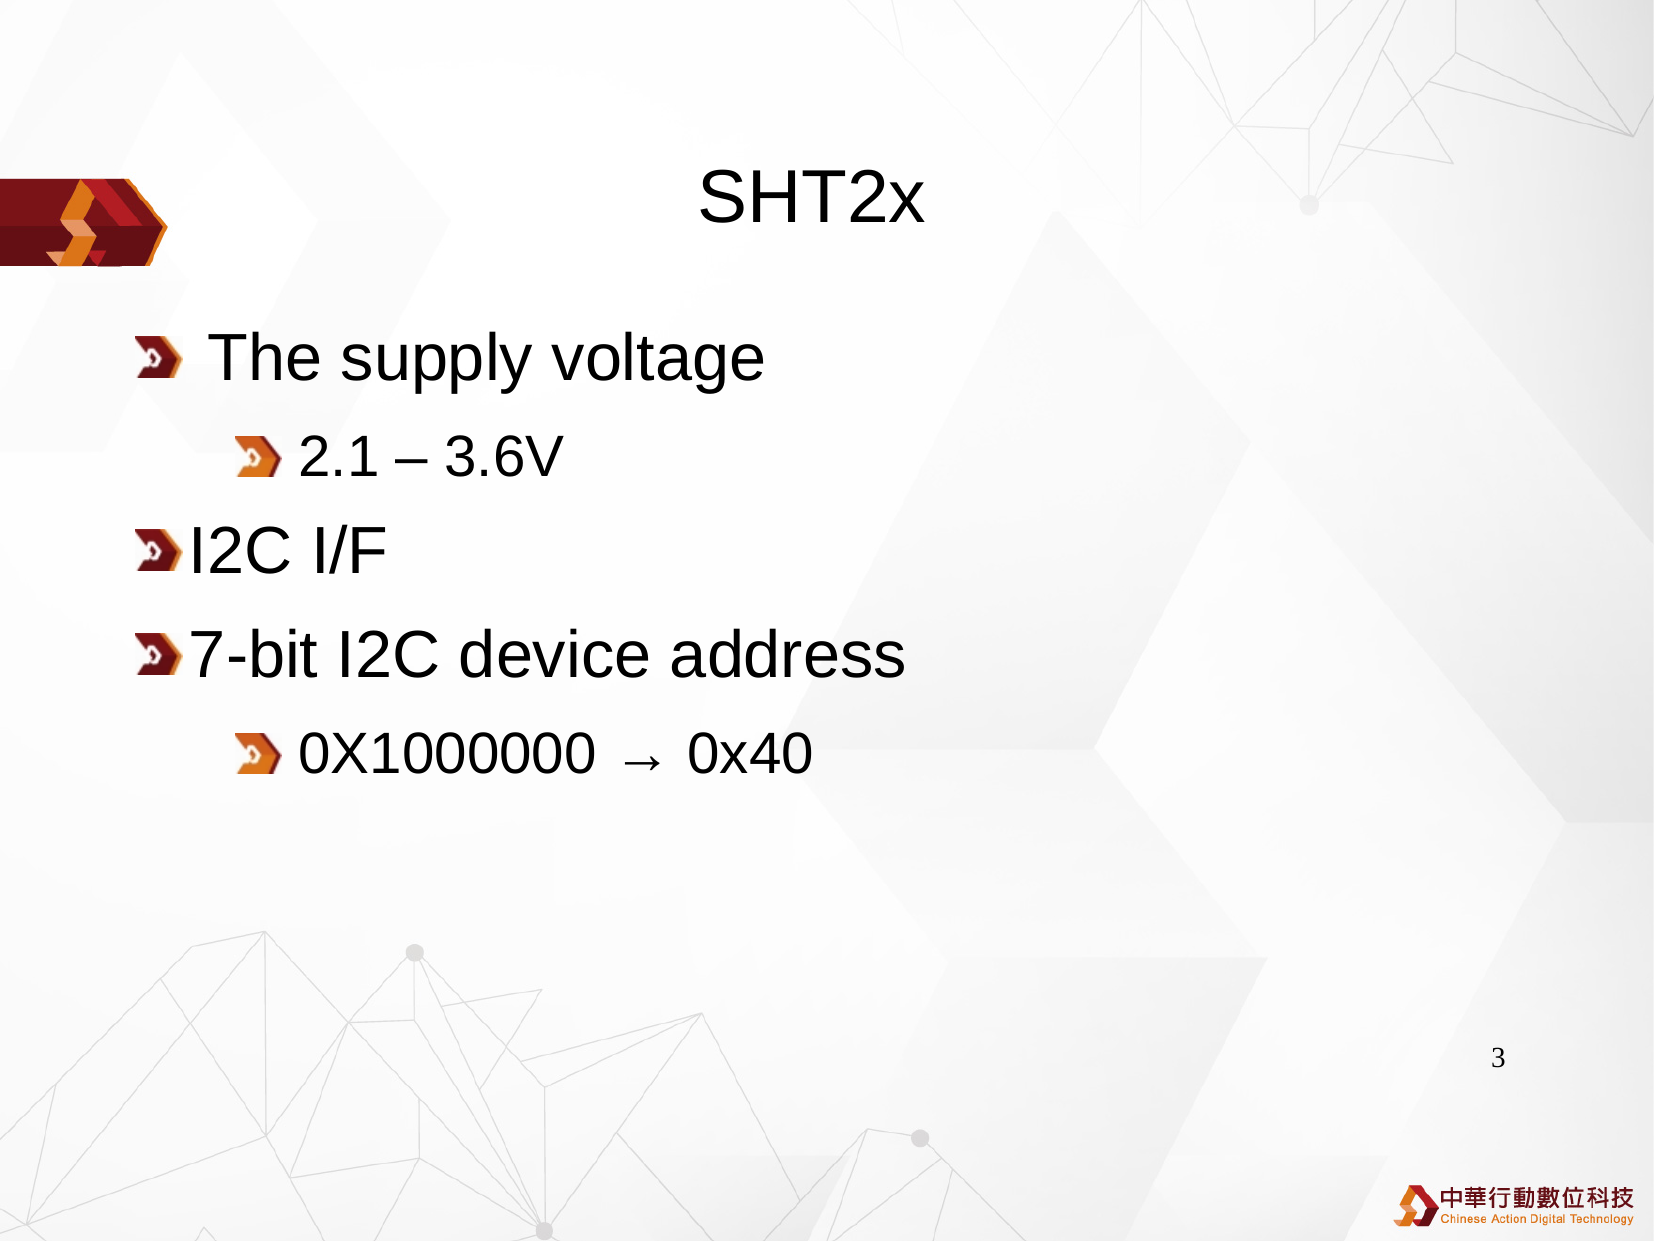

# SHT2x
 The supply voltage
 2.1 – 3.6V
I2C I/F
7-bit I2C device address
 0X1000000 → 0x40
3